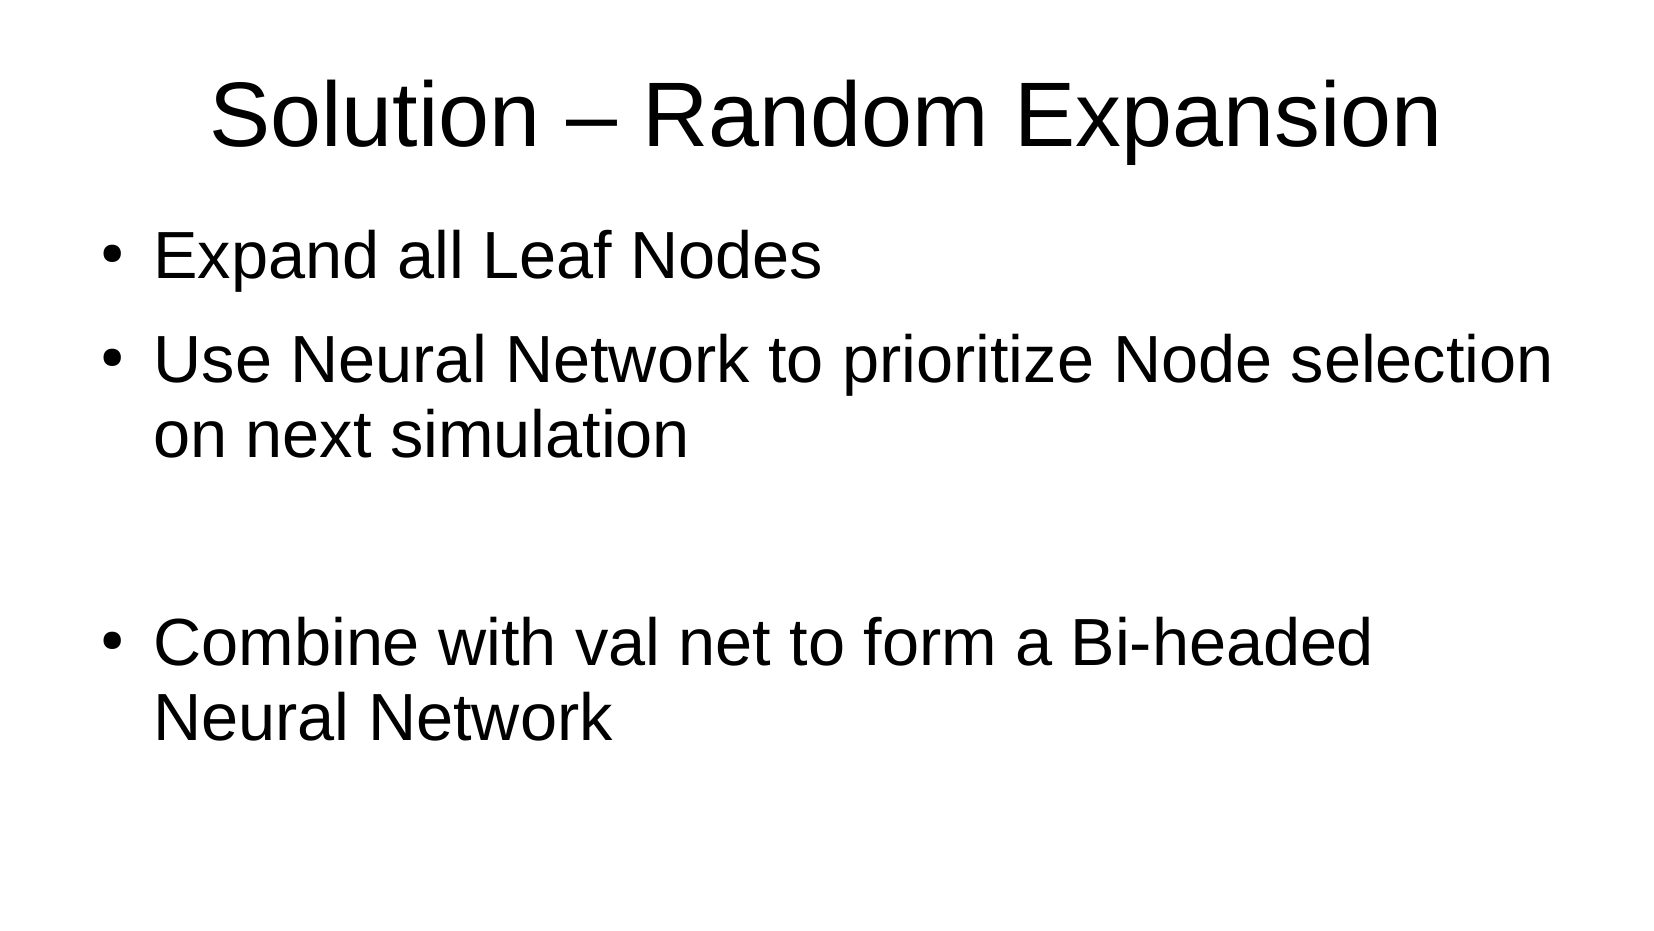

# Solution – Random Expansion
Expand all Leaf Nodes
Use Neural Network to prioritize Node selection on next simulation
Combine with val net to form a Bi-headed Neural Network